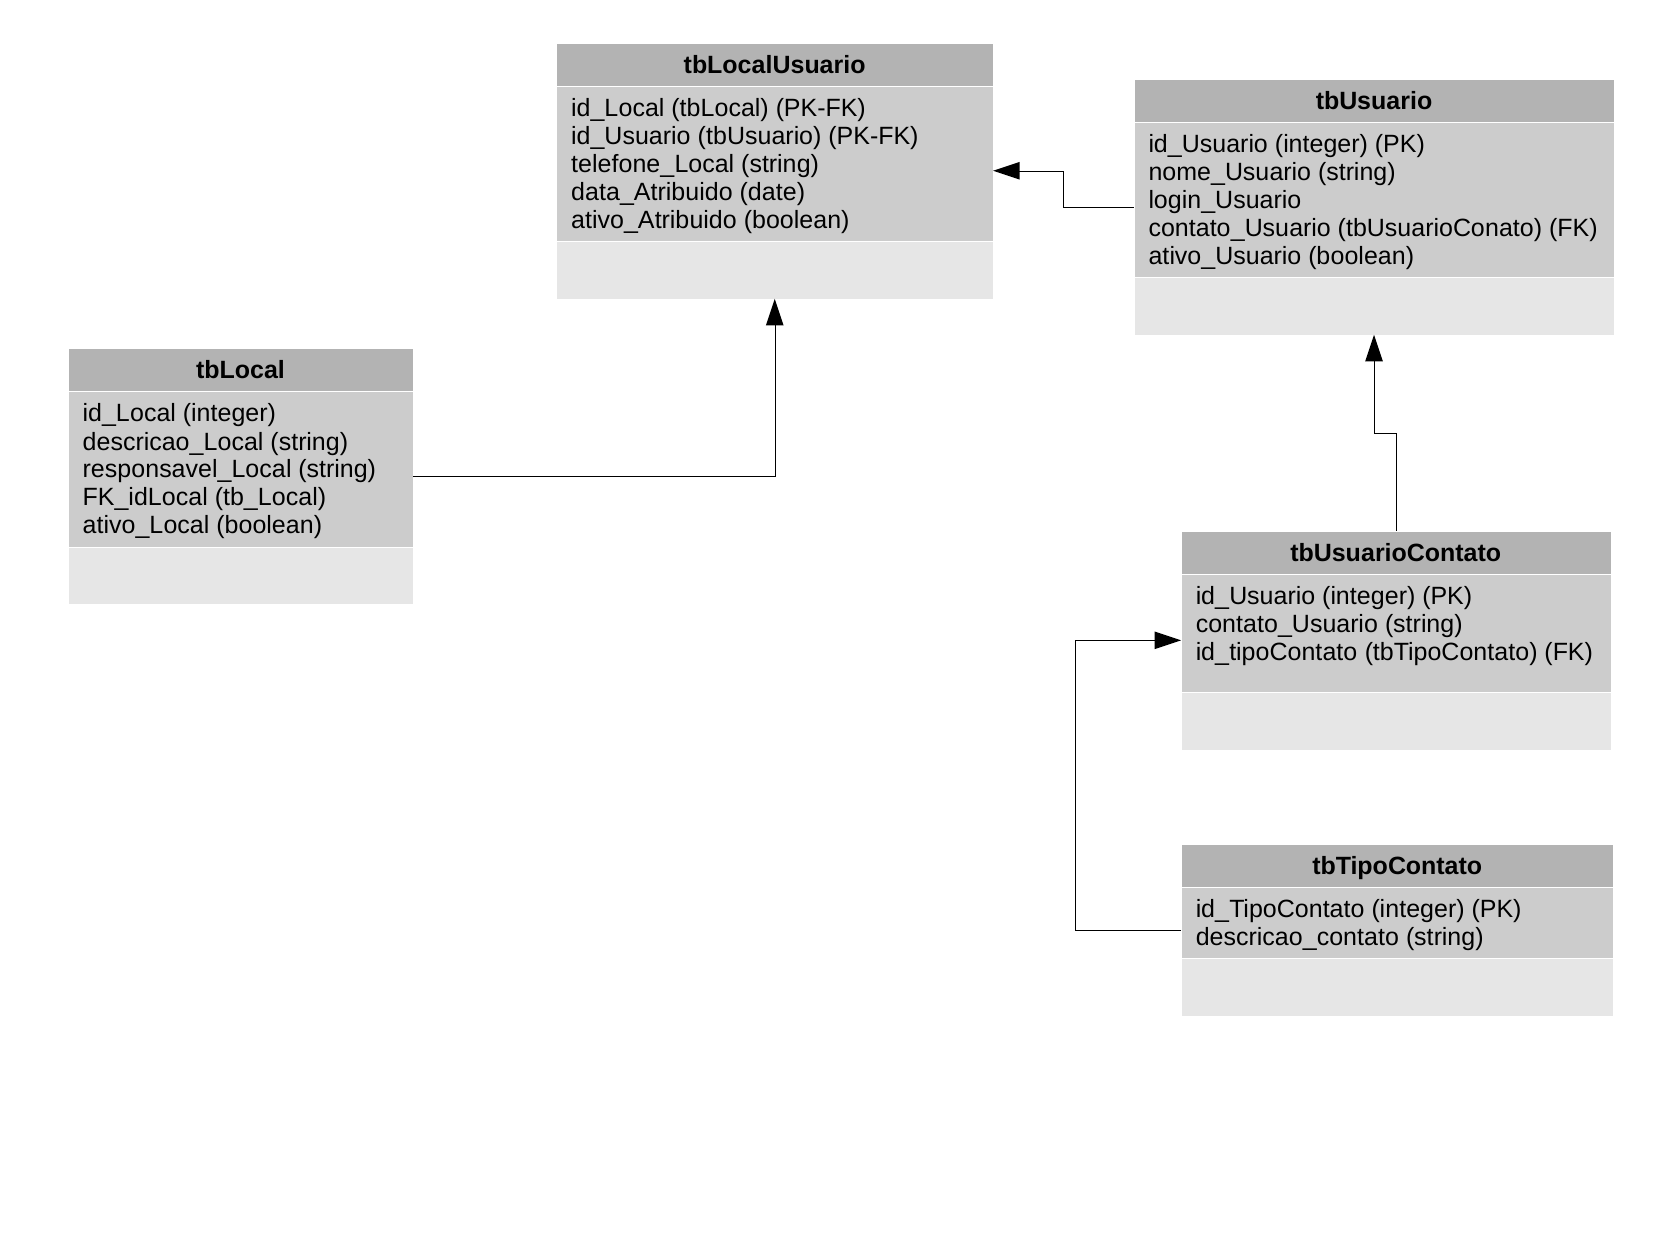

| tbLocalUsuario |
| --- |
| id\_Local (tbLocal) (PK-FK) id\_Usuario (tbUsuario) (PK-FK) telefone\_Local (string) data\_Atribuido (date) ativo\_Atribuido (boolean) |
| |
| tbUsuario |
| --- |
| id\_Usuario (integer) (PK) nome\_Usuario (string) login\_Usuario contato\_Usuario (tbUsuarioConato) (FK) ativo\_Usuario (boolean) |
| |
| tbLocal |
| --- |
| id\_Local (integer) descricao\_Local (string) responsavel\_Local (string) FK\_idLocal (tb\_Local) ativo\_Local (boolean) |
| |
| tbUsuarioContato |
| --- |
| id\_Usuario (integer) (PK) contato\_Usuario (string) id\_tipoContato (tbTipoContato) (FK) |
| |
| tbTipoContato |
| --- |
| id\_TipoContato (integer) (PK) descricao\_contato (string) |
| |